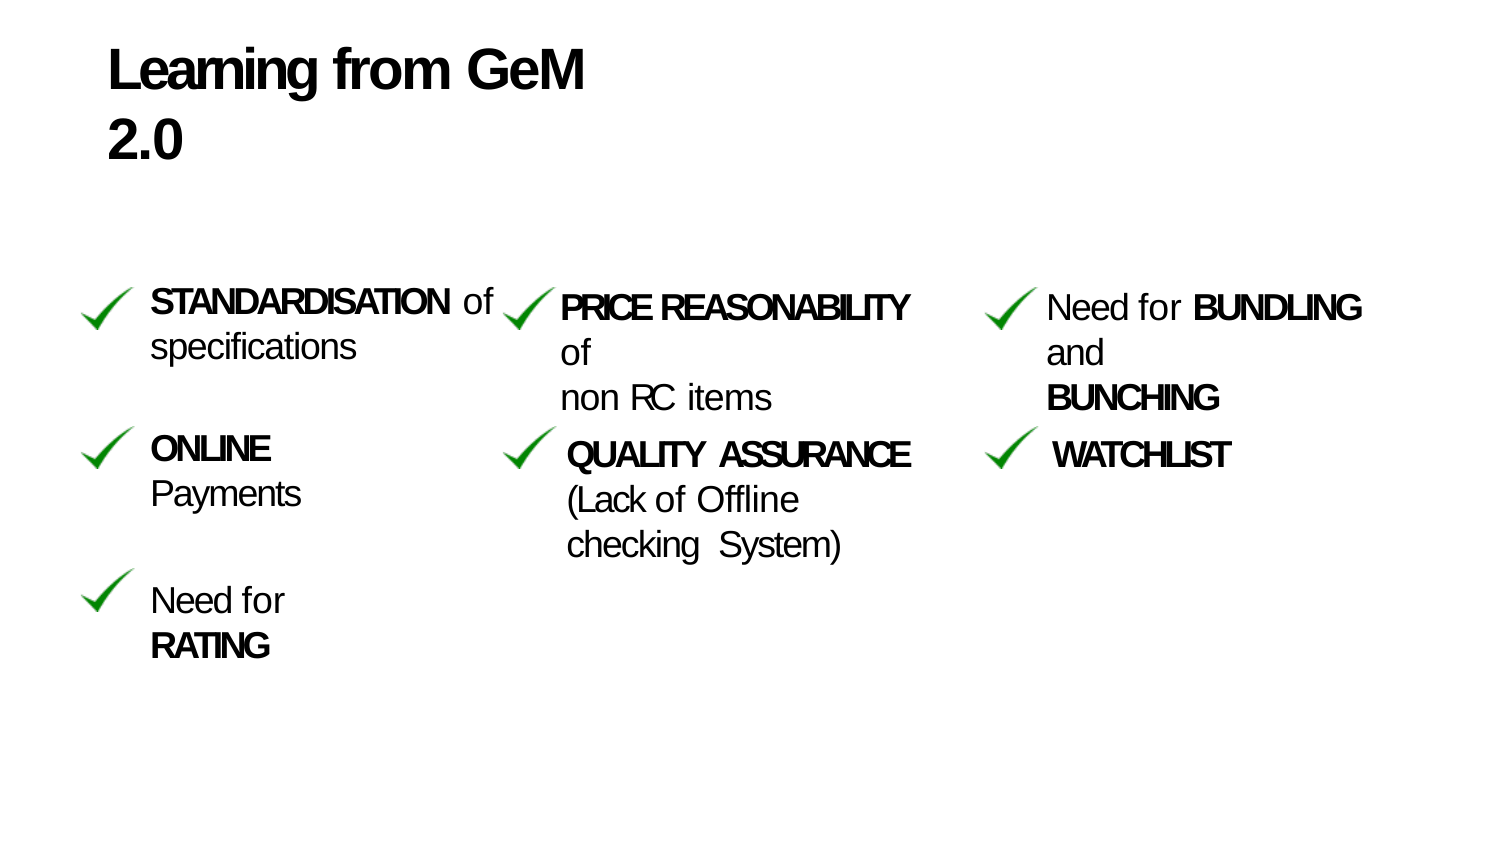

Learning from GeM 2.0
STANDARDISATION of
specifications
Need for BUNDLING and
BUNCHING
PRICE REASONABILITY of
non RC items
ONLINE Payments
QUALITY ASSURANCE
(Lack of Offline checking System)
WATCHLIST
Need for RATING